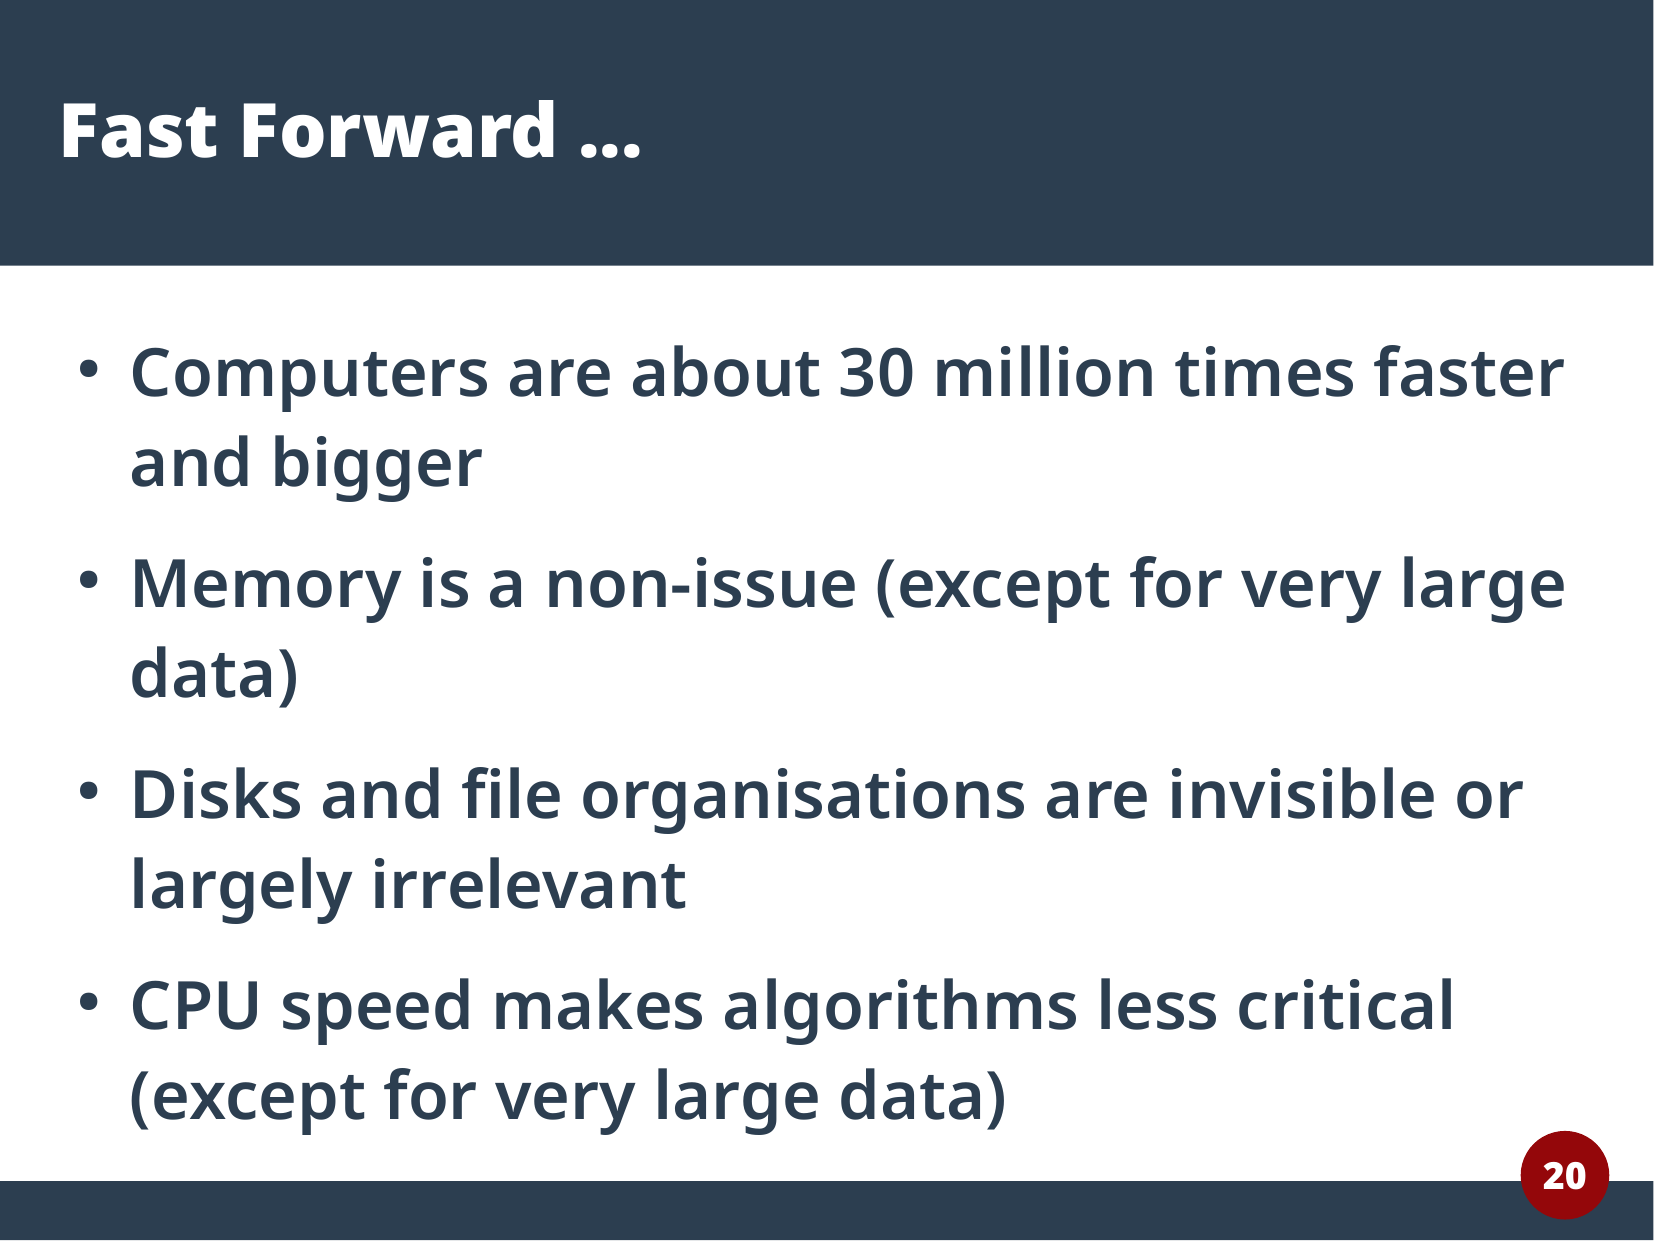

# Fast Forward ...
Computers are about 30 million times faster and bigger
Memory is a non-issue (except for very large data)
Disks and file organisations are invisible or largely irrelevant
CPU speed makes algorithms less critical (except for very large data)
20